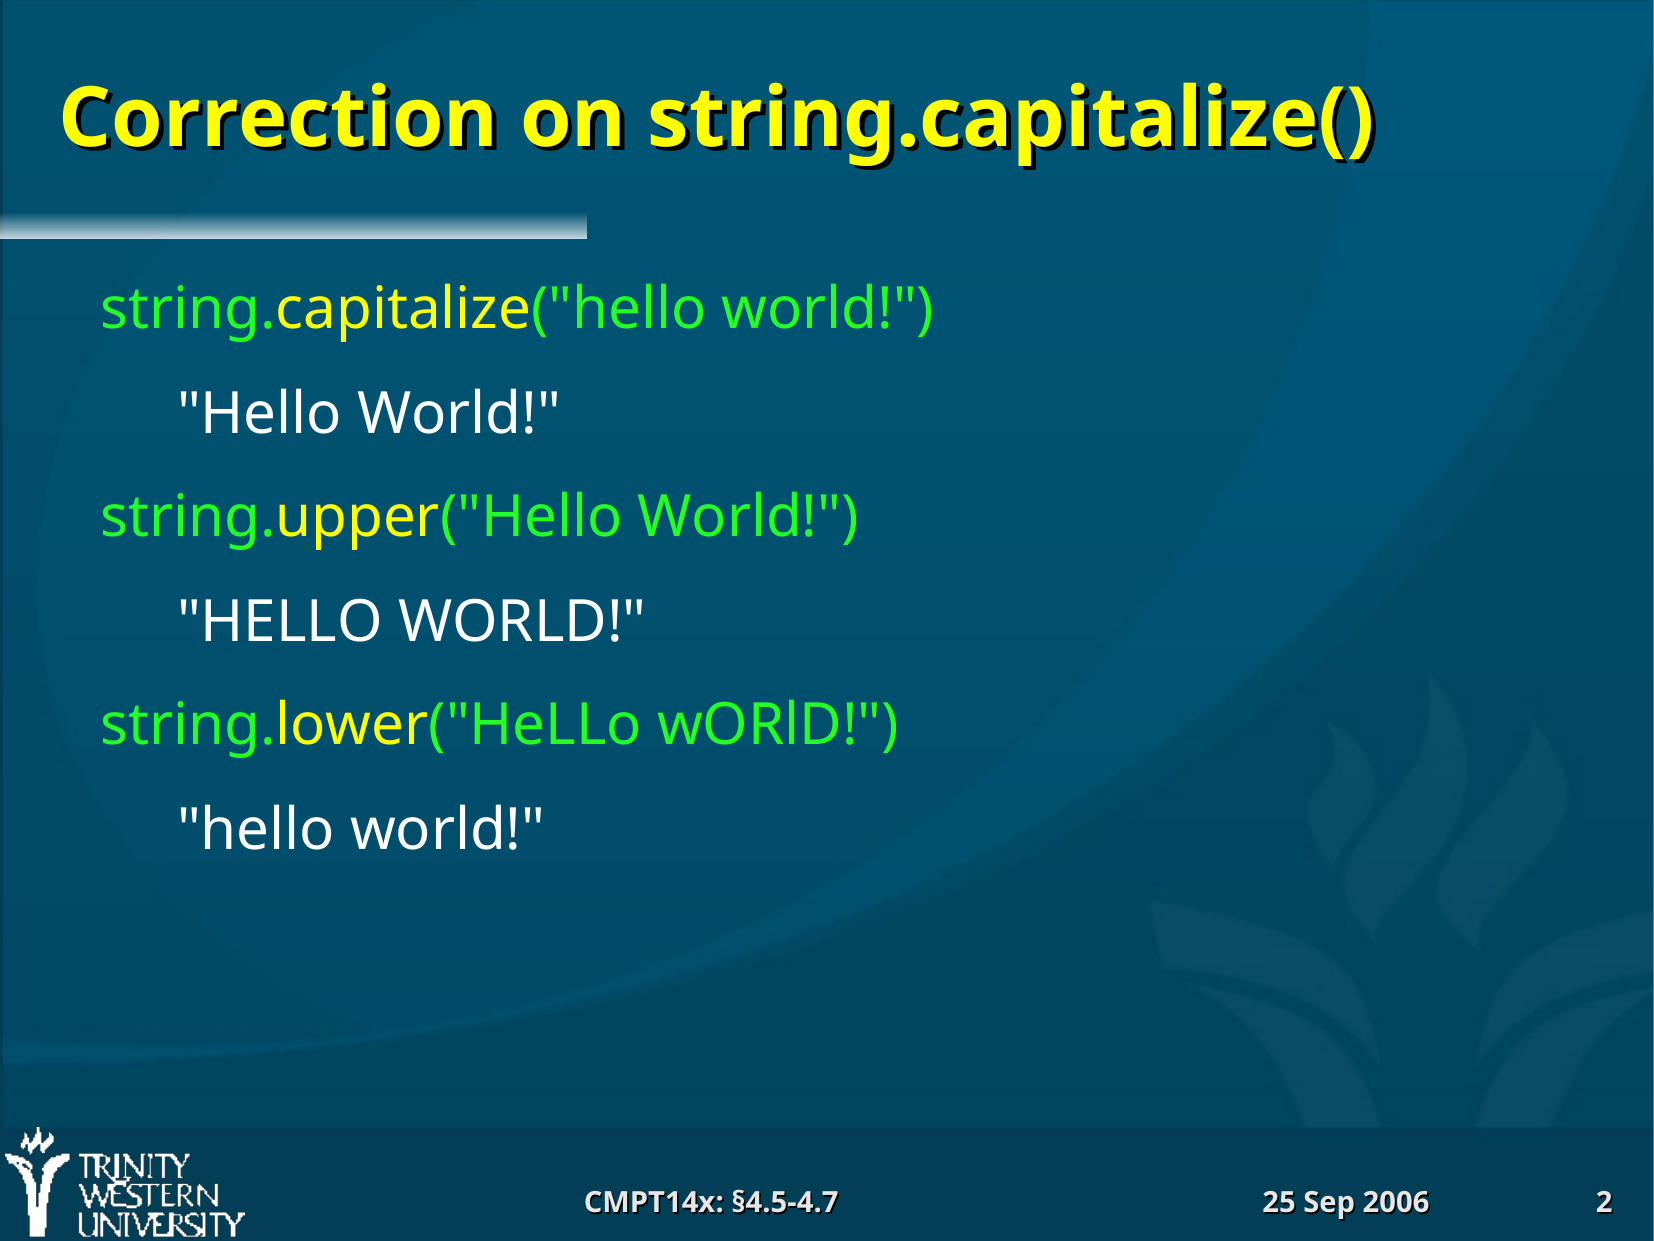

# Correction on string.capitalize()
string.capitalize("hello world!")
"Hello World!"
string.upper("Hello World!")
"HELLO WORLD!"
string.lower("HeLLo wORlD!")
"hello world!"
CMPT14x: §4.5-4.7
25 Sep 2006
2